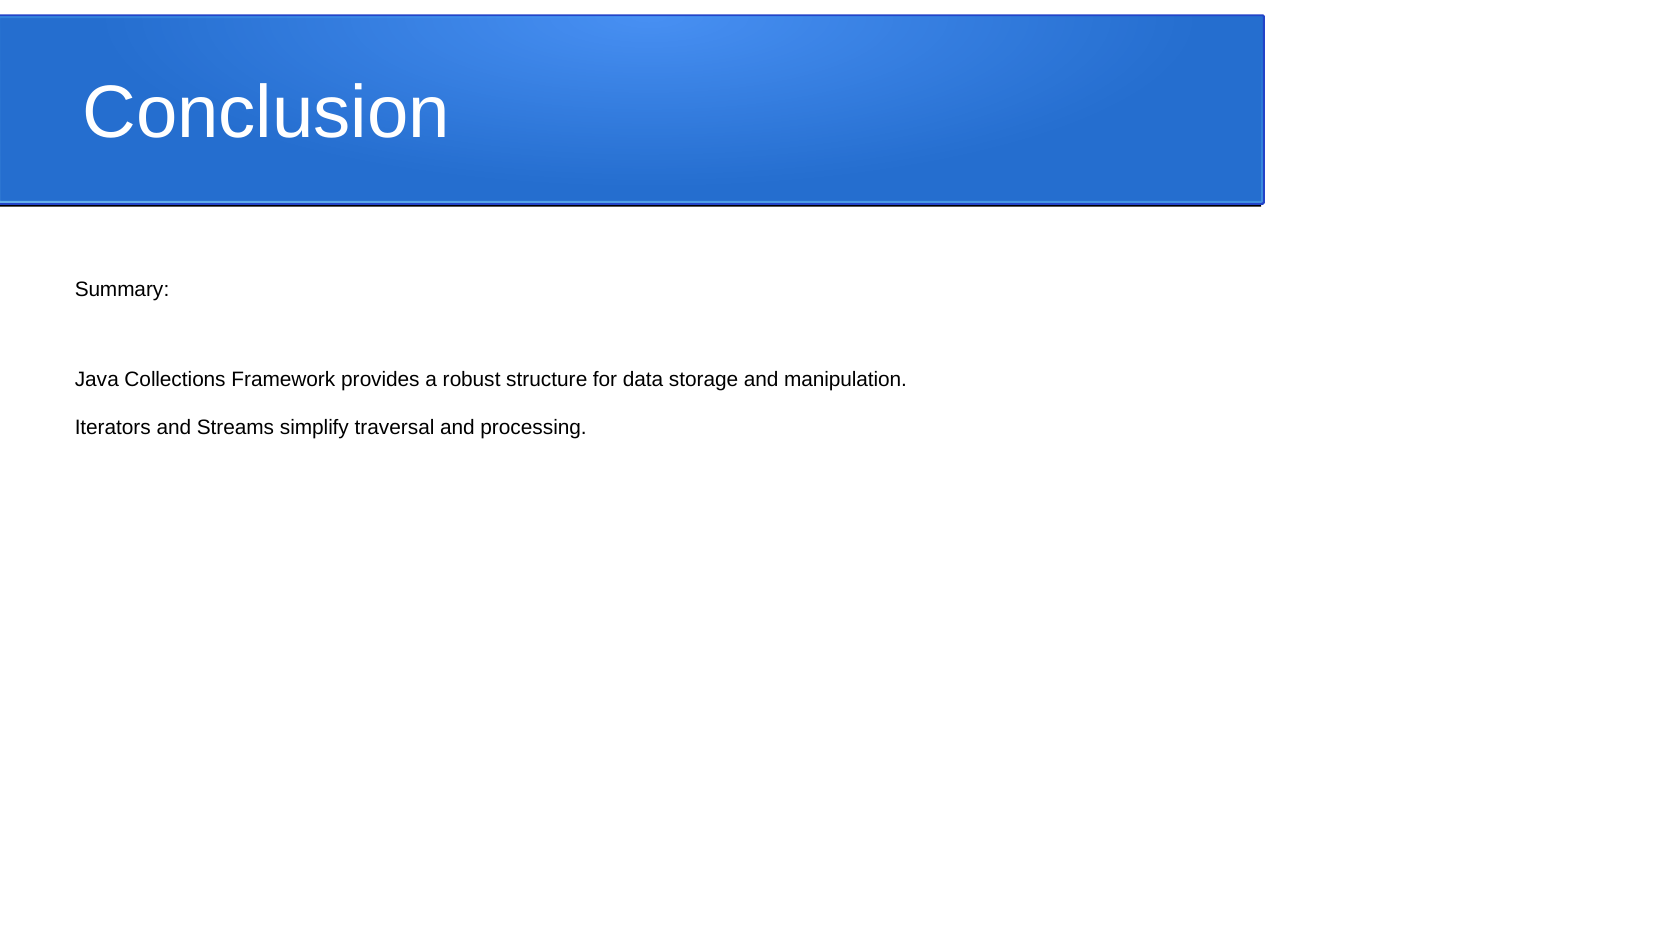

# Conclusion
Summary:
Java Collections Framework provides a robust structure for data storage and manipulation.
Iterators and Streams simplify traversal and processing.